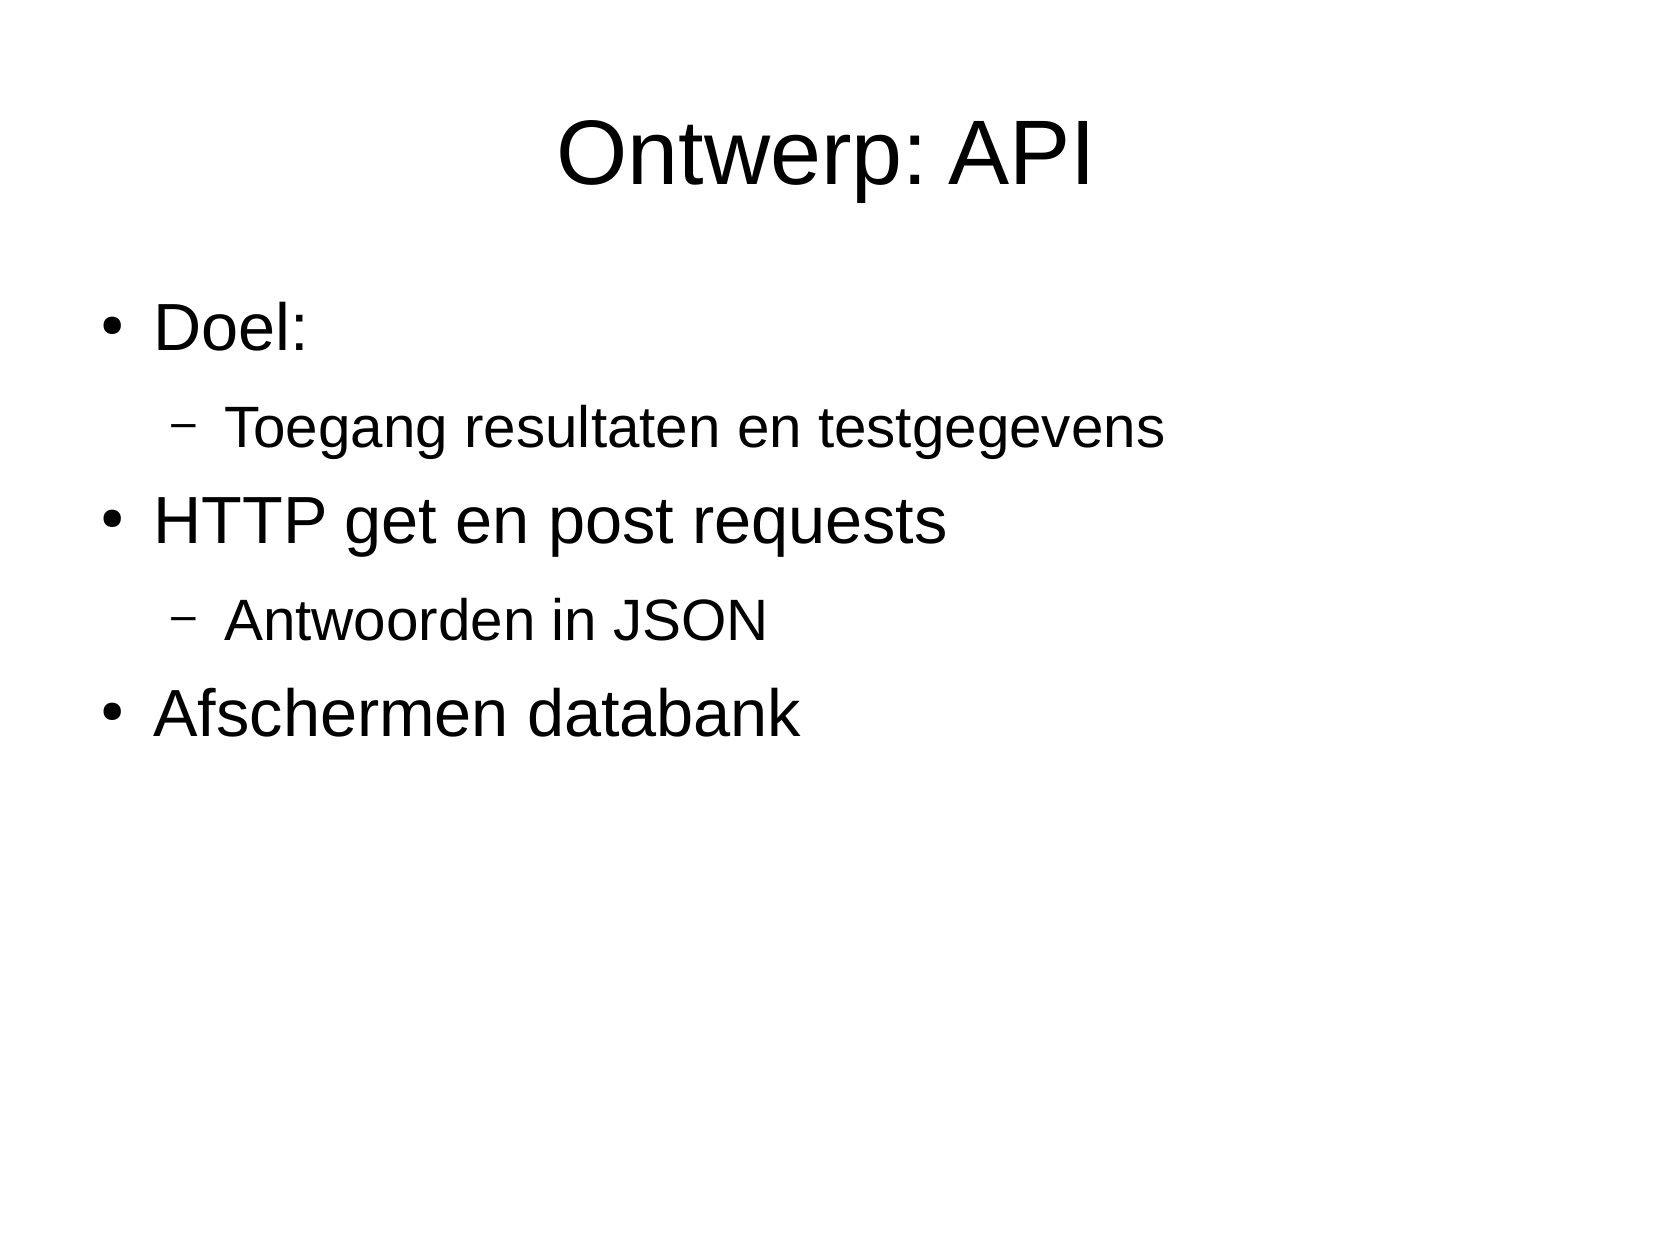

# Ontwerp: API
Doel:
Toegang resultaten en testgegevens
HTTP get en post requests
Antwoorden in JSON
Afschermen databank